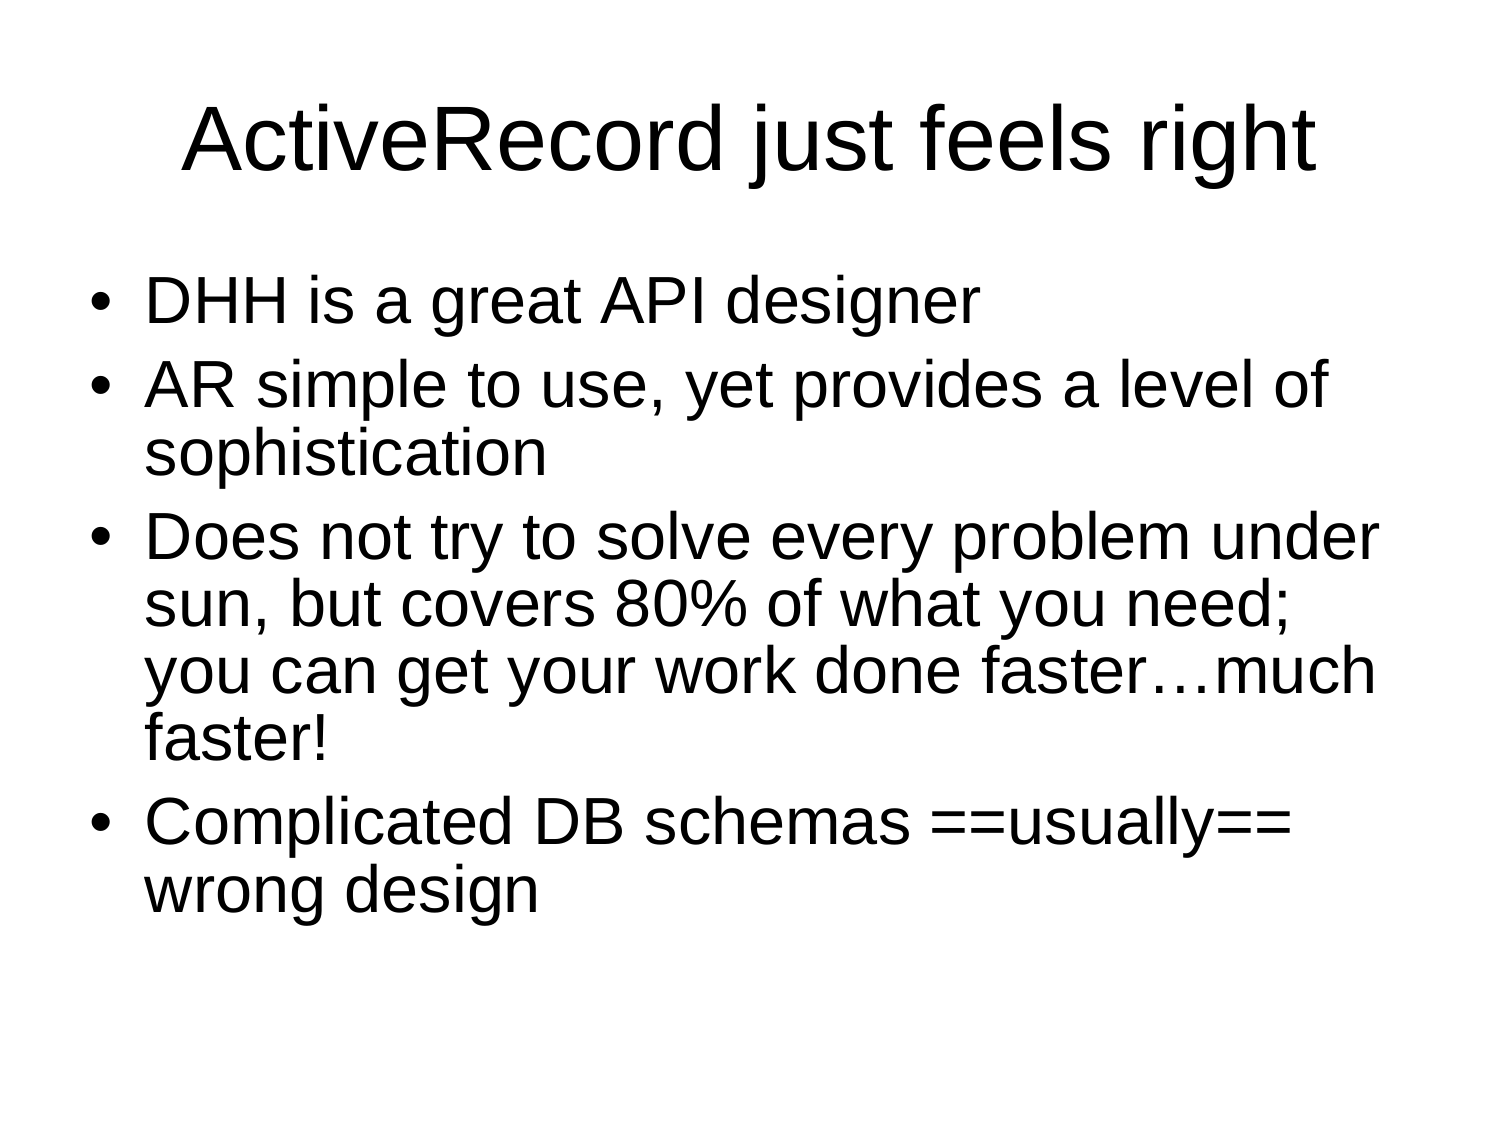

# ActiveRecord just feels right
DHH is a great API designer
AR simple to use, yet provides a level of sophistication
Does not try to solve every problem under sun, but covers 80% of what you need; you can get your work done faster…much faster!
Complicated DB schemas ==usually== wrong design